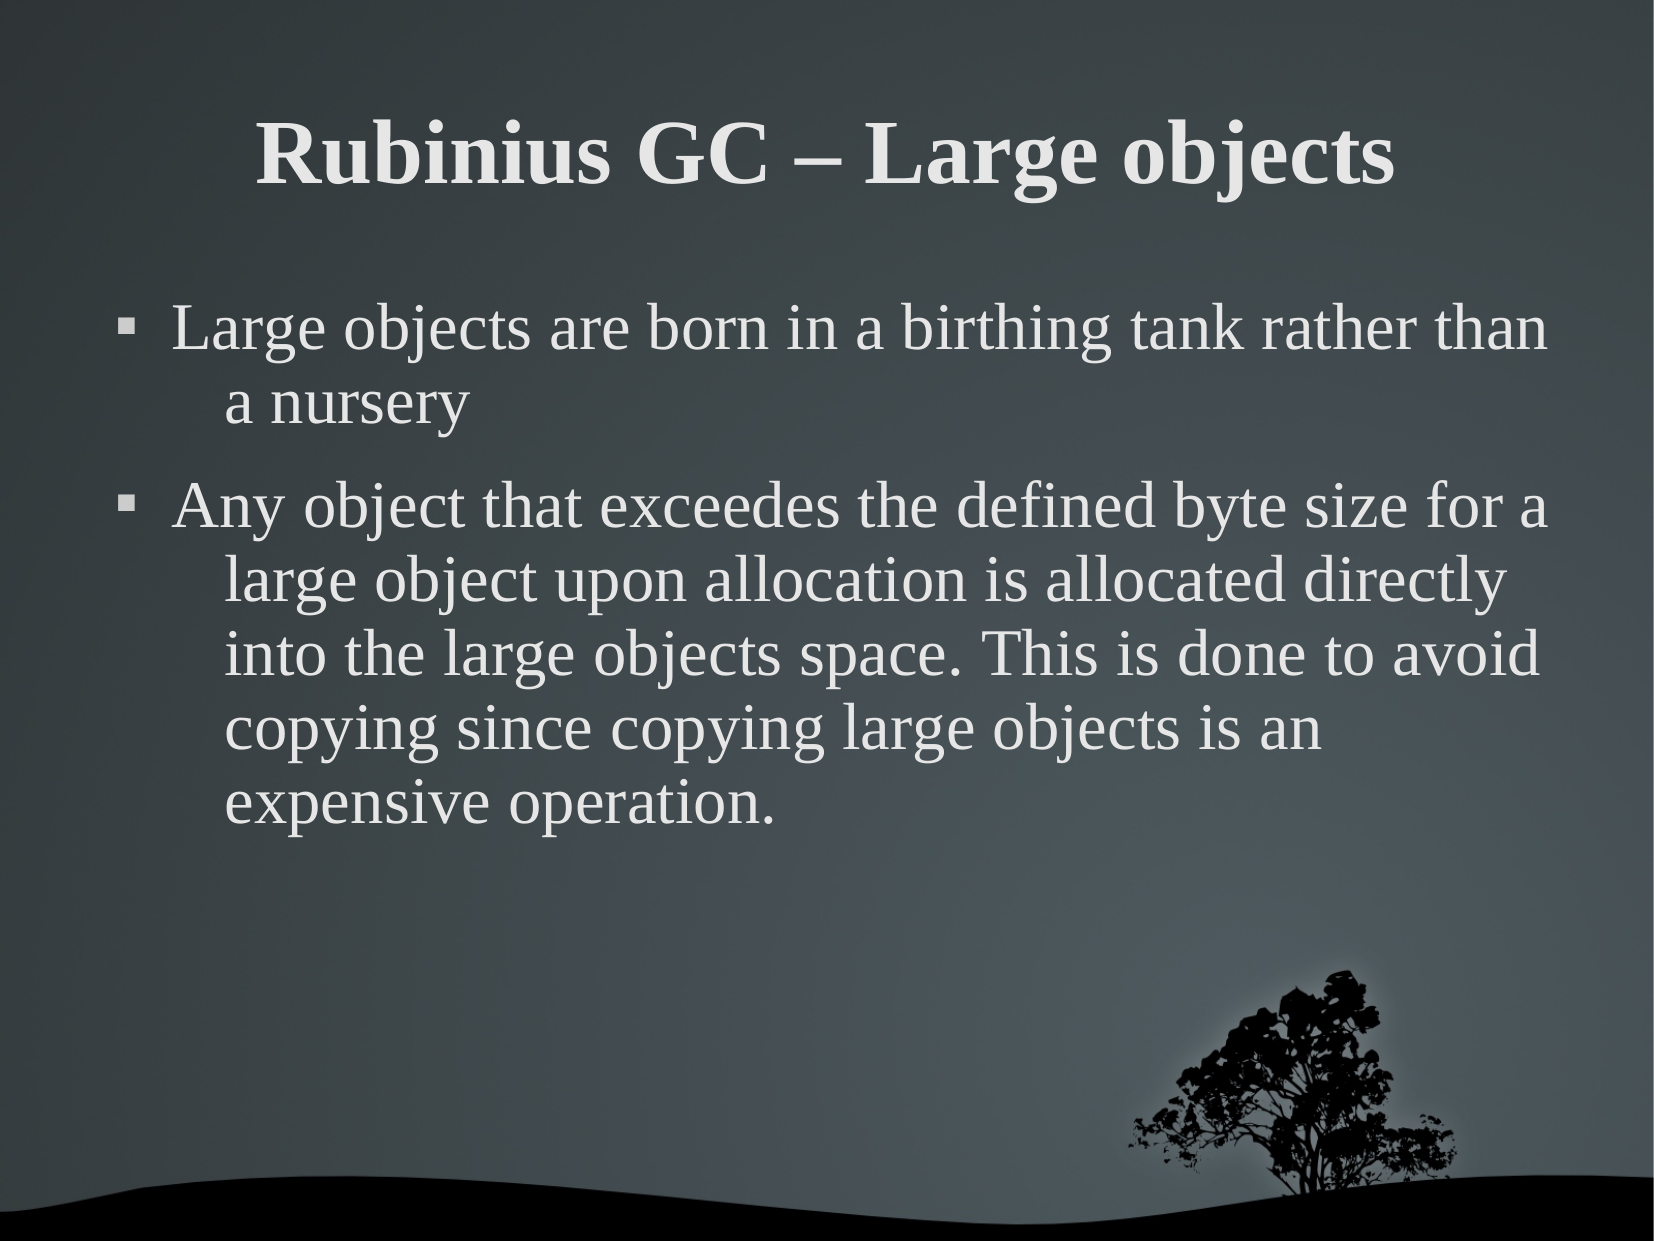

# Rubinius GC – Large objects
Large objects are born in a birthing tank rather than a nursery
Any object that exceedes the defined byte size for a large object upon allocation is allocated directly into the large objects space. This is done to avoid copying since copying large objects is an expensive operation.